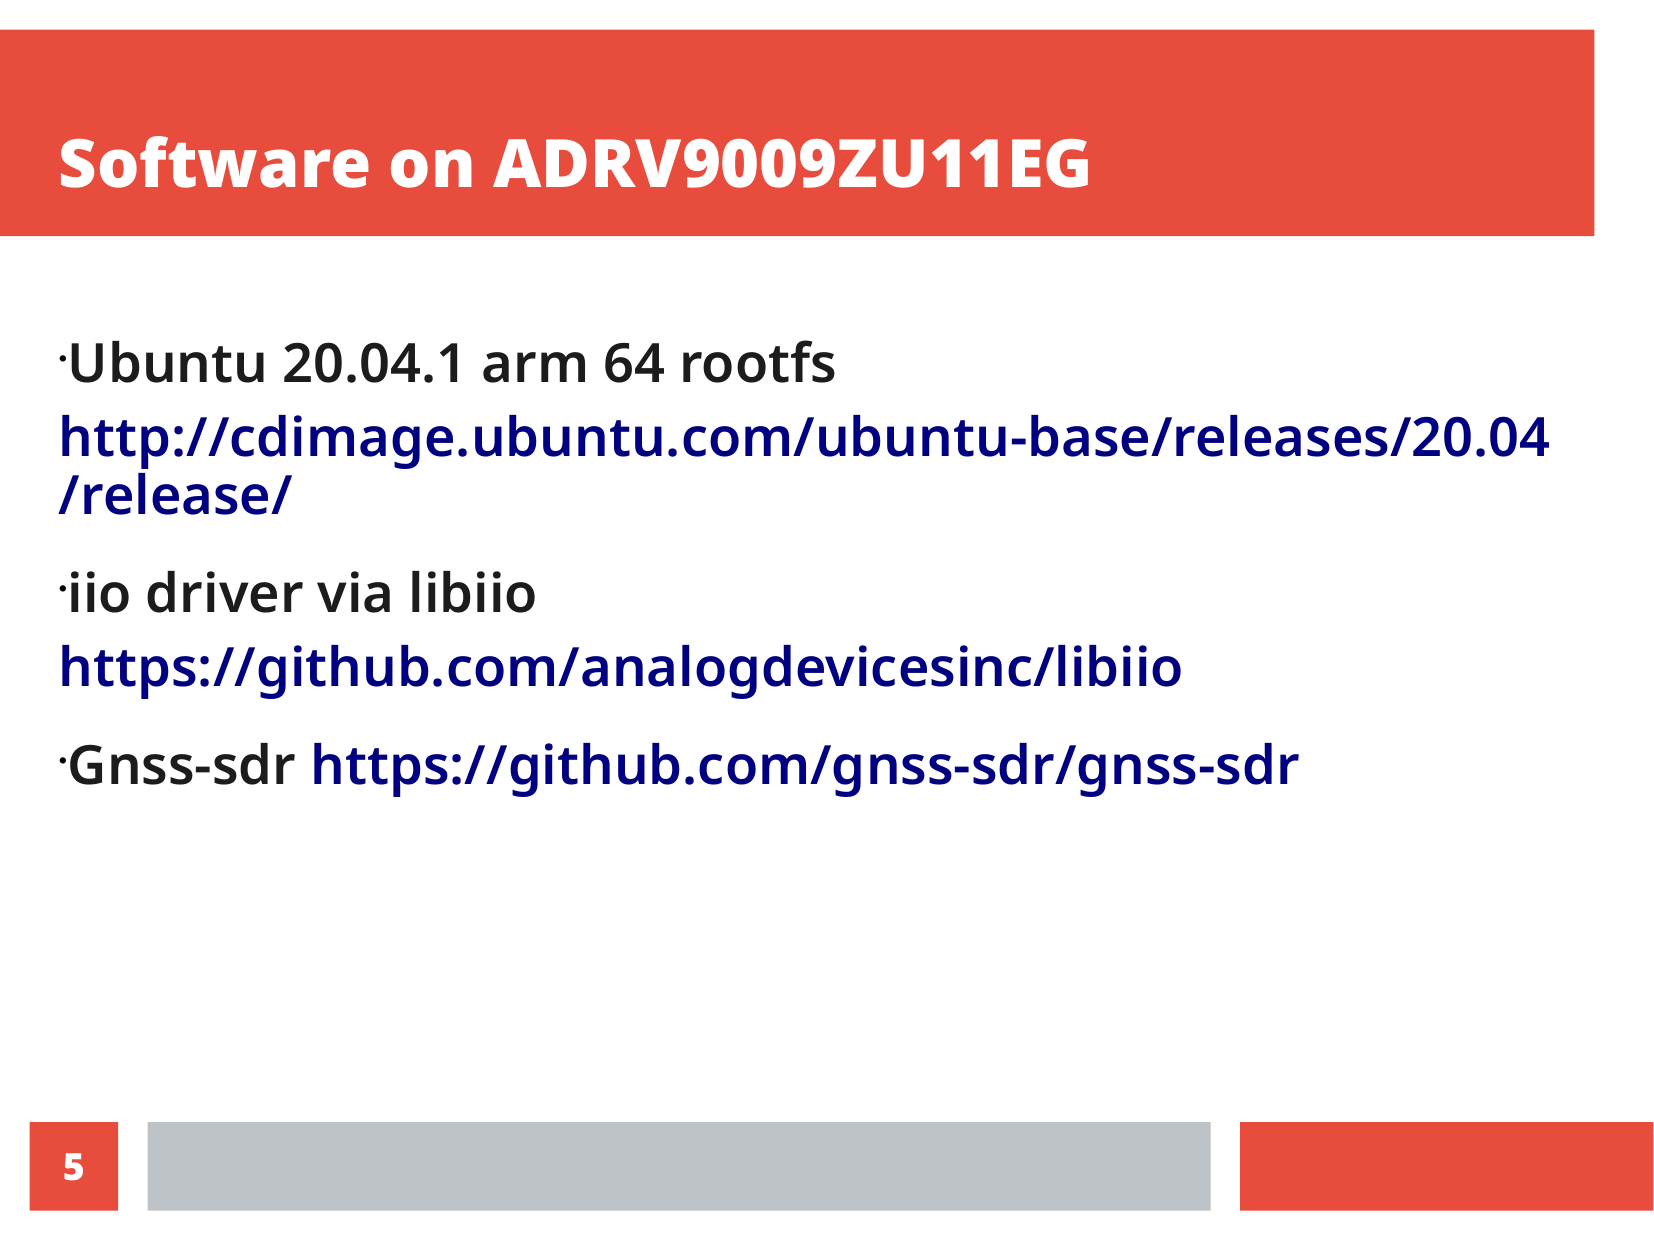

# Software on ADRV9009ZU11EG
Ubuntu 20.04.1 arm 64 rootfs http://cdimage.ubuntu.com/ubuntu-base/releases/20.04/release/
iio driver via libiio https://github.com/analogdevicesinc/libiio
Gnss-sdr https://github.com/gnss-sdr/gnss-sdr
5